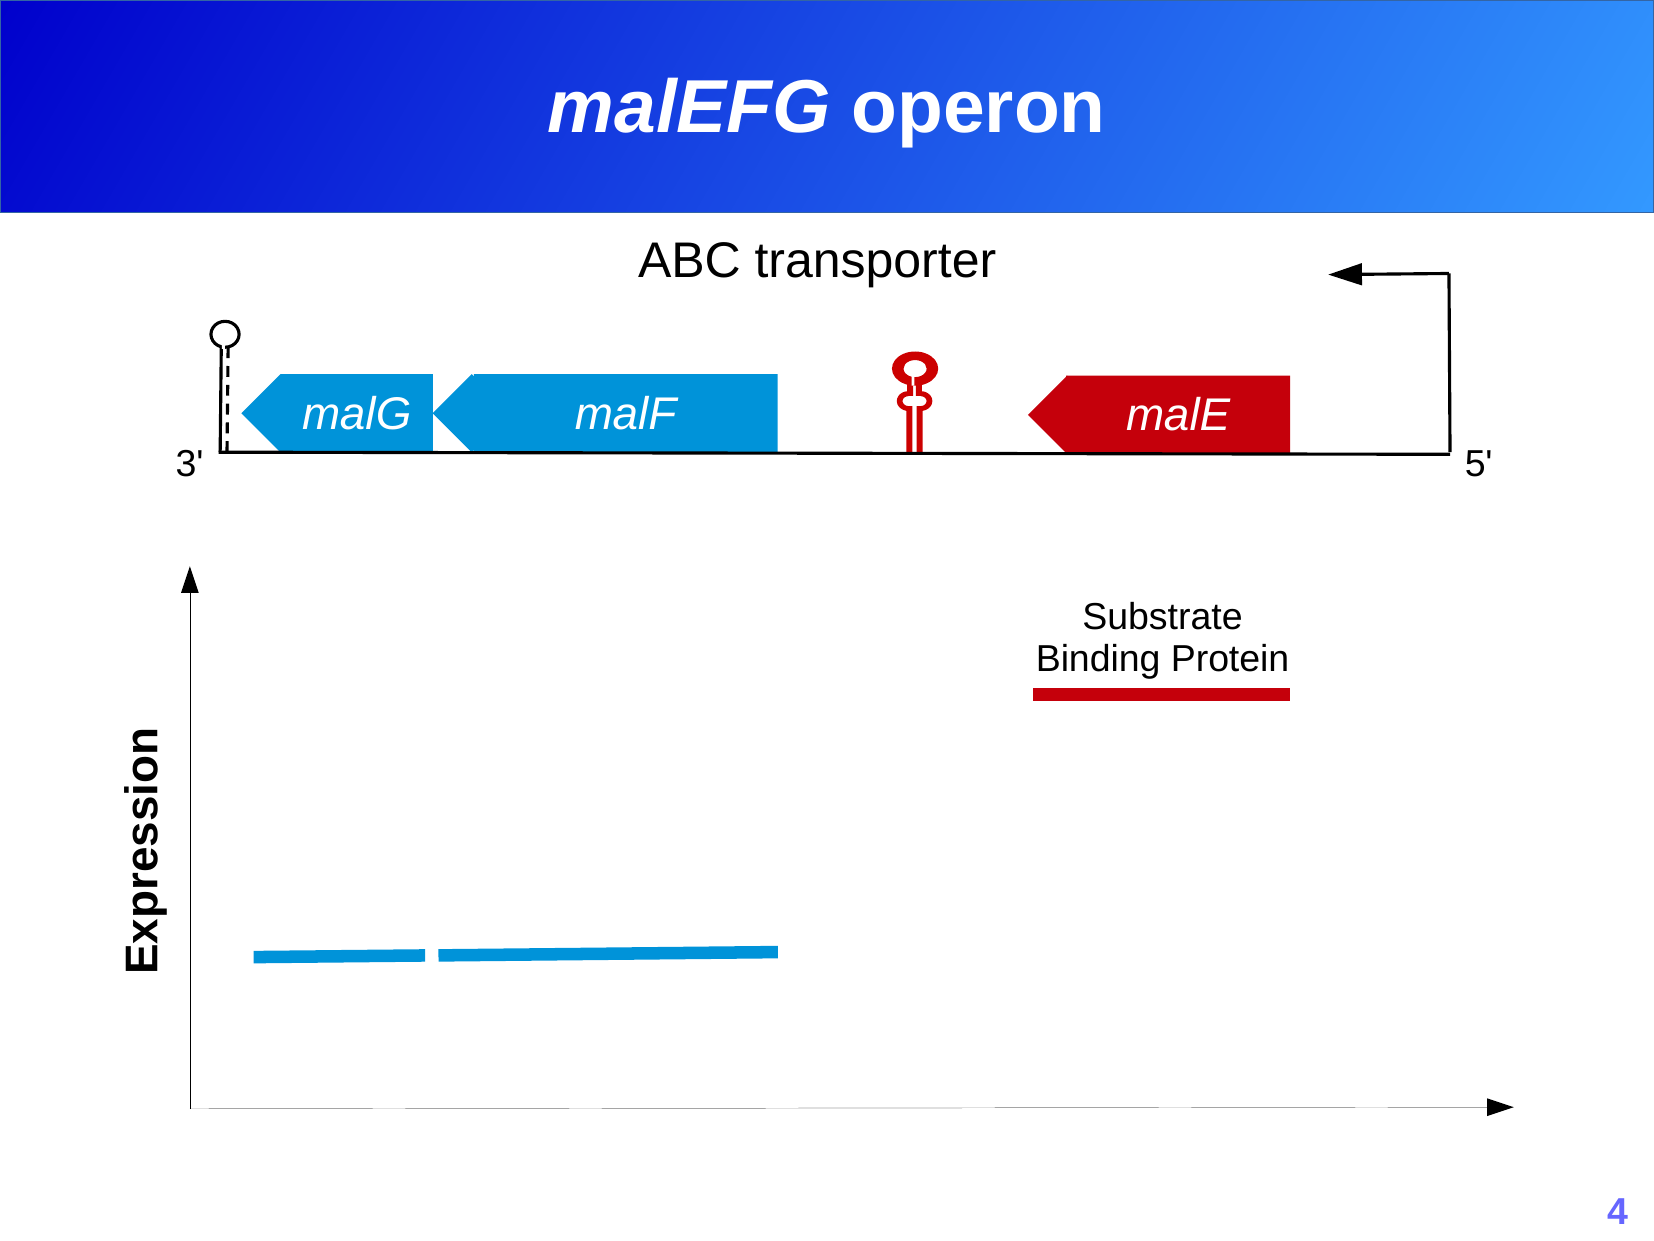

# malEFG operon
ABC transporter
malG
malF
malE
3'
5'
Substrate Binding Protein
Expression
4